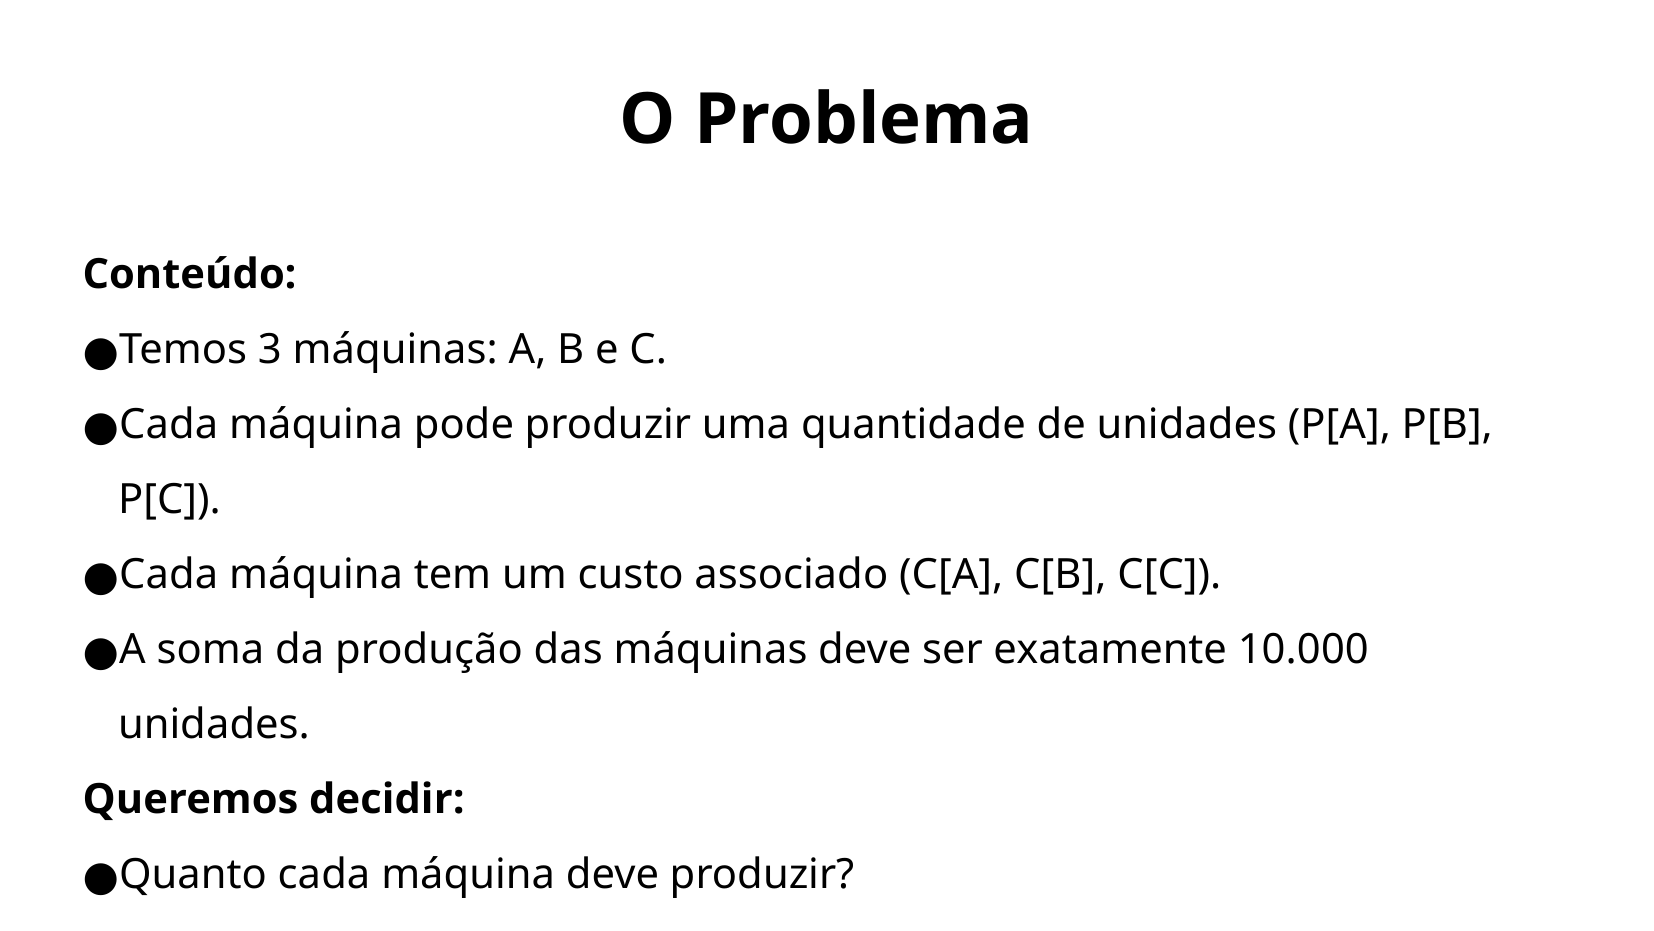

O Problema
Conteúdo:
Temos 3 máquinas: A, B e C.
Cada máquina pode produzir uma quantidade de unidades (P[A], P[B], P[C]).
Cada máquina tem um custo associado (C[A], C[B], C[C]).
A soma da produção das máquinas deve ser exatamente 10.000 unidades.
Queremos decidir:
Quanto cada máquina deve produzir?
Qual será o custo total mínimo?